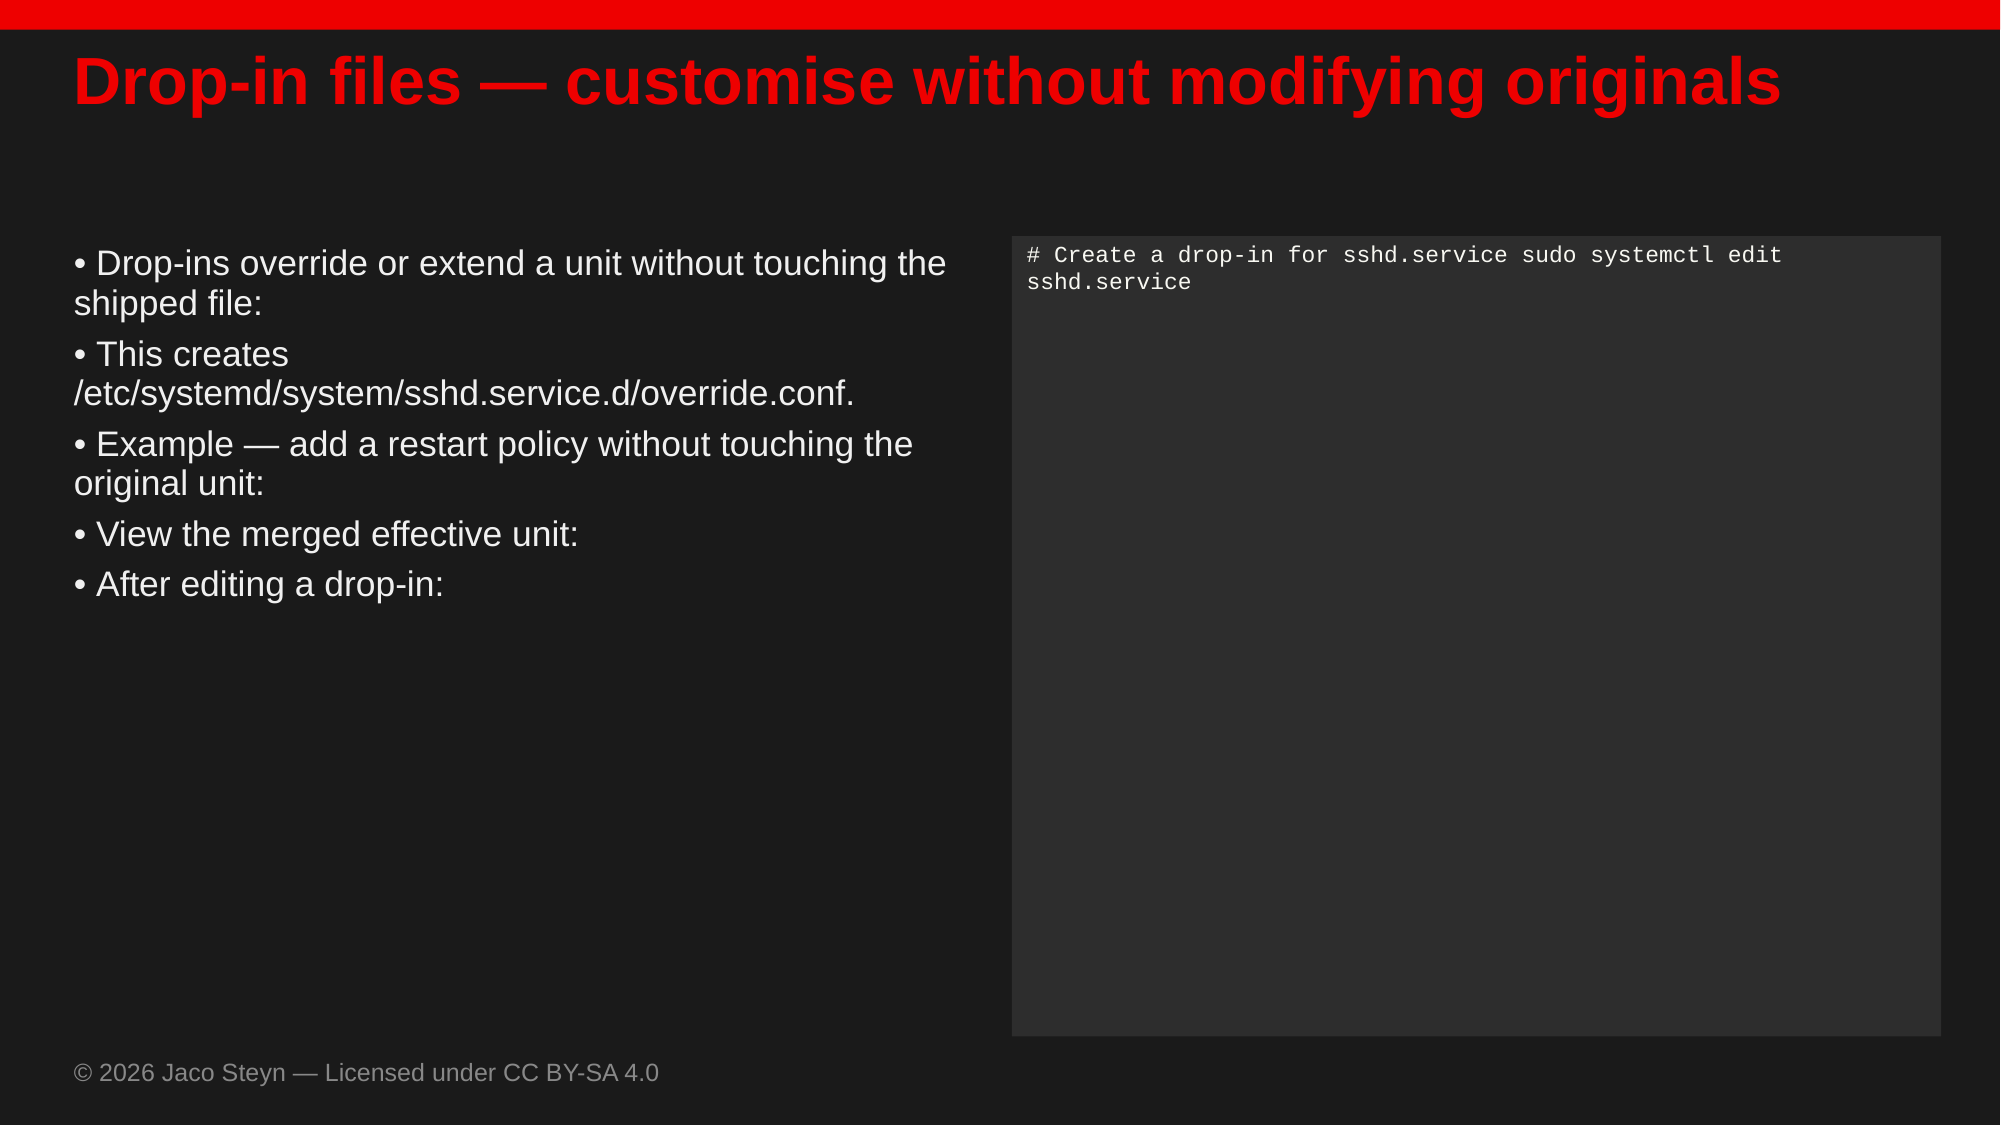

Drop-in files — customise without modifying originals
• Drop-ins override or extend a unit without touching the shipped file:
• This creates /etc/systemd/system/sshd.service.d/override.conf.
• Example — add a restart policy without touching the original unit:
• View the merged effective unit:
• After editing a drop-in:
# Create a drop-in for sshd.service sudo systemctl edit sshd.service
© 2026 Jaco Steyn — Licensed under CC BY-SA 4.0